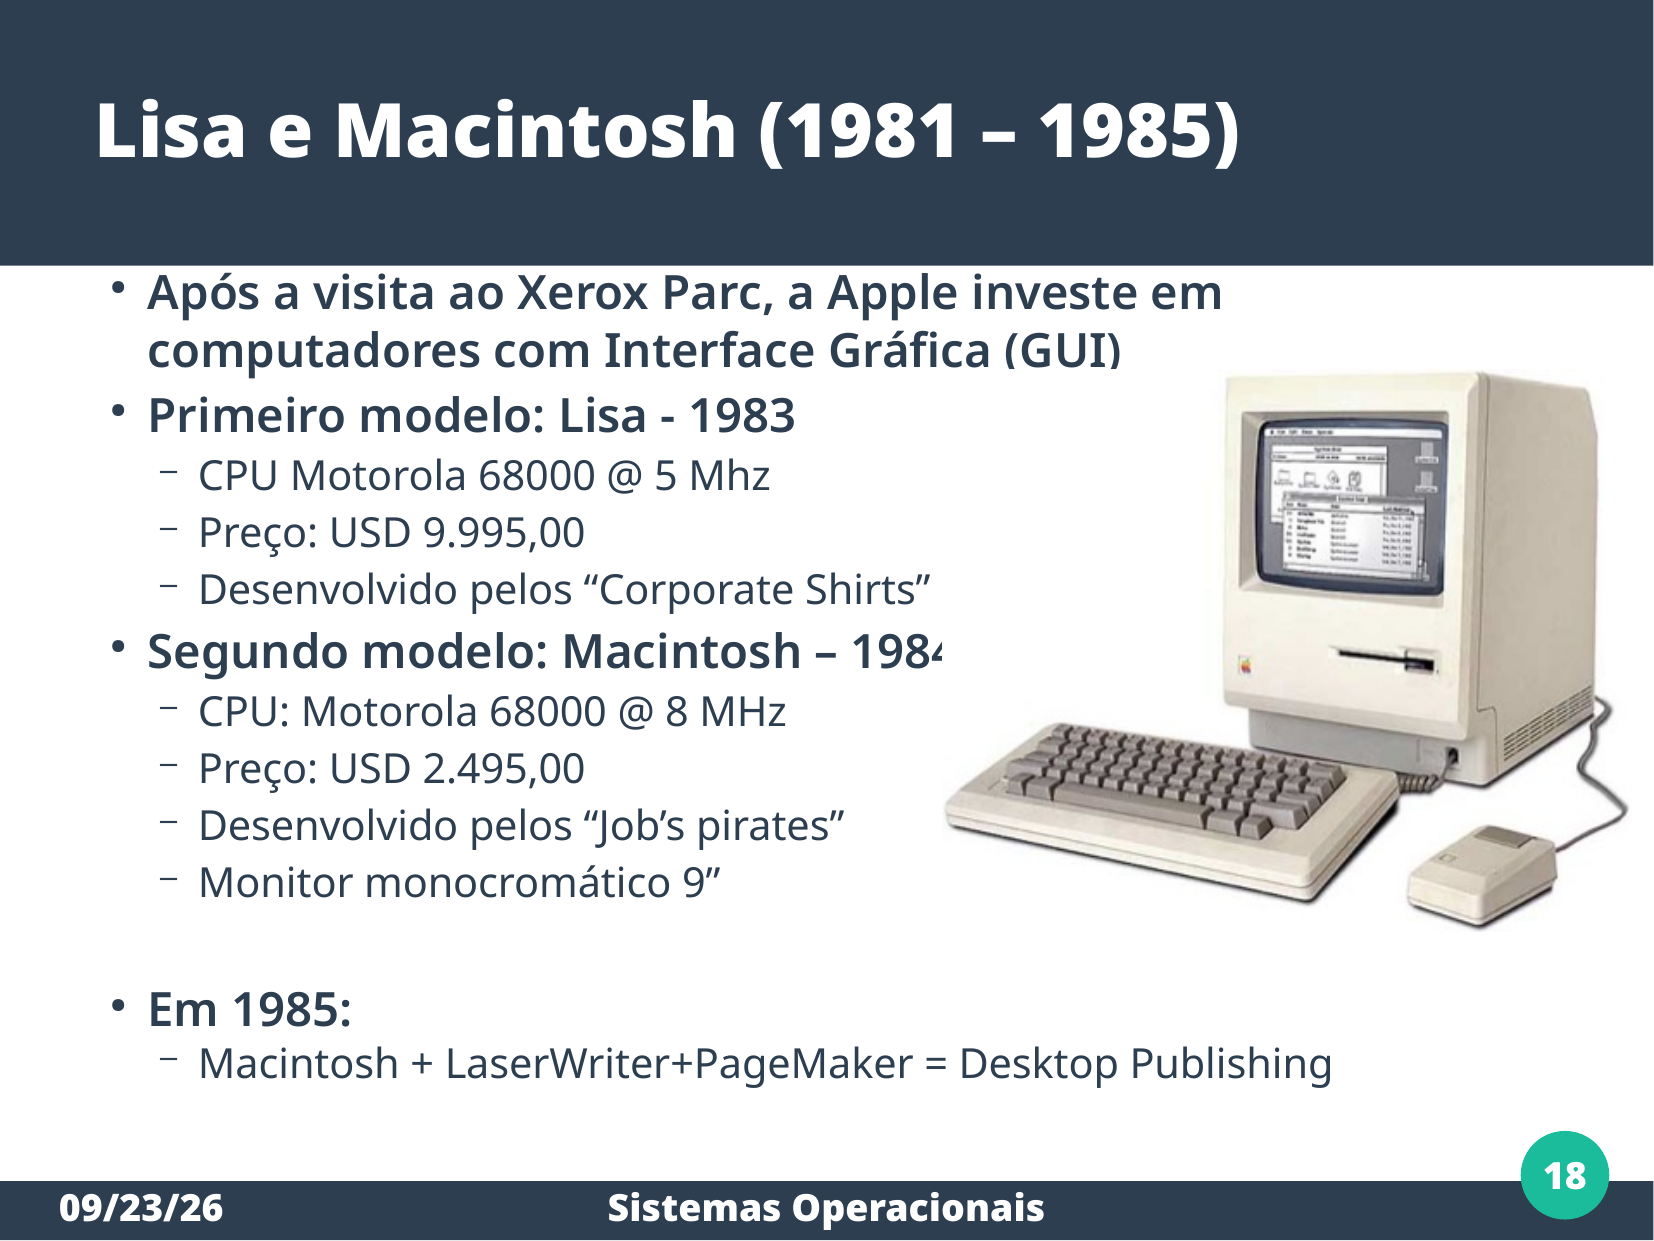

Lisa e Macintosh (1981 – 1985)
# Após a visita ao Xerox Parc, a Apple investe em computadores com Interface Gráfica (GUI)
Primeiro modelo: Lisa - 1983
CPU Motorola 68000 @ 5 Mhz
Preço: USD 9.995,00
Desenvolvido pelos “Corporate Shirts”
Segundo modelo: Macintosh – 1984
CPU: Motorola 68000 @ 8 MHz
Preço: USD 2.495,00
Desenvolvido pelos “Job’s pirates”
Monitor monocromático 9”
Em 1985:
Macintosh + LaserWriter+PageMaker = Desktop Publishing
18
Sistemas Operacionais